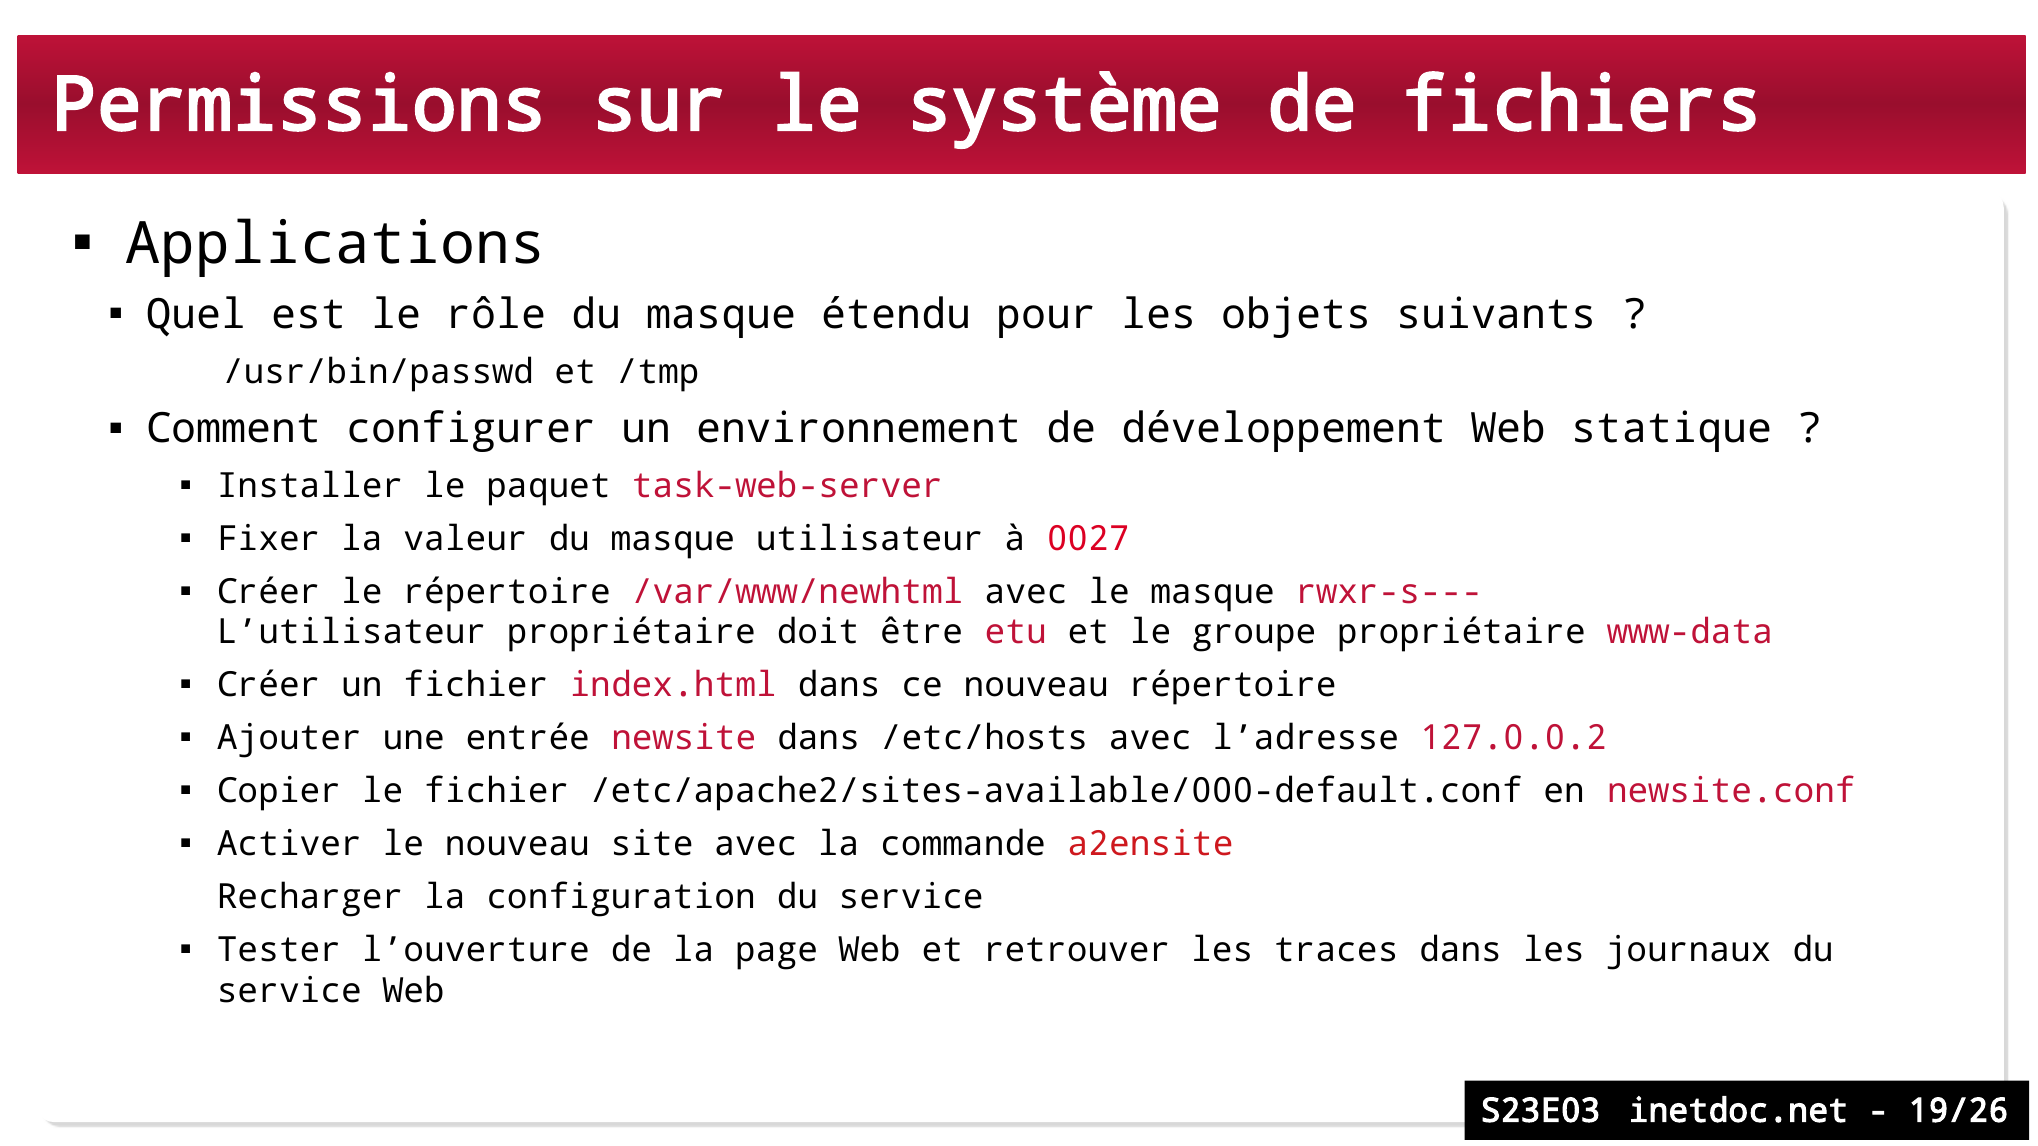

Permissions sur le système de fichiers
 Applications
Quel est le rôle du masque étendu pour les objets suivants ?
		/usr/bin/passwd et /tmp
Comment configurer un environnement de développement Web statique ?
Installer le paquet task-web-server
Fixer la valeur du masque utilisateur à 0027
Créer le répertoire /var/www/newhtml avec le masque rwxr-s---
L’utilisateur propriétaire doit être etu et le groupe propriétaire www-data
Créer un fichier index.html dans ce nouveau répertoire
Ajouter une entrée newsite dans /etc/hosts avec l’adresse 127.0.0.2
Copier le fichier /etc/apache2/sites-available/000-default.conf en newsite.conf
Activer le nouveau site avec la commande a2ensite
Recharger la configuration du service
Tester l’ouverture de la page Web et retrouver les traces dans les journaux du service Web
S23E03	inetdoc.net - /26